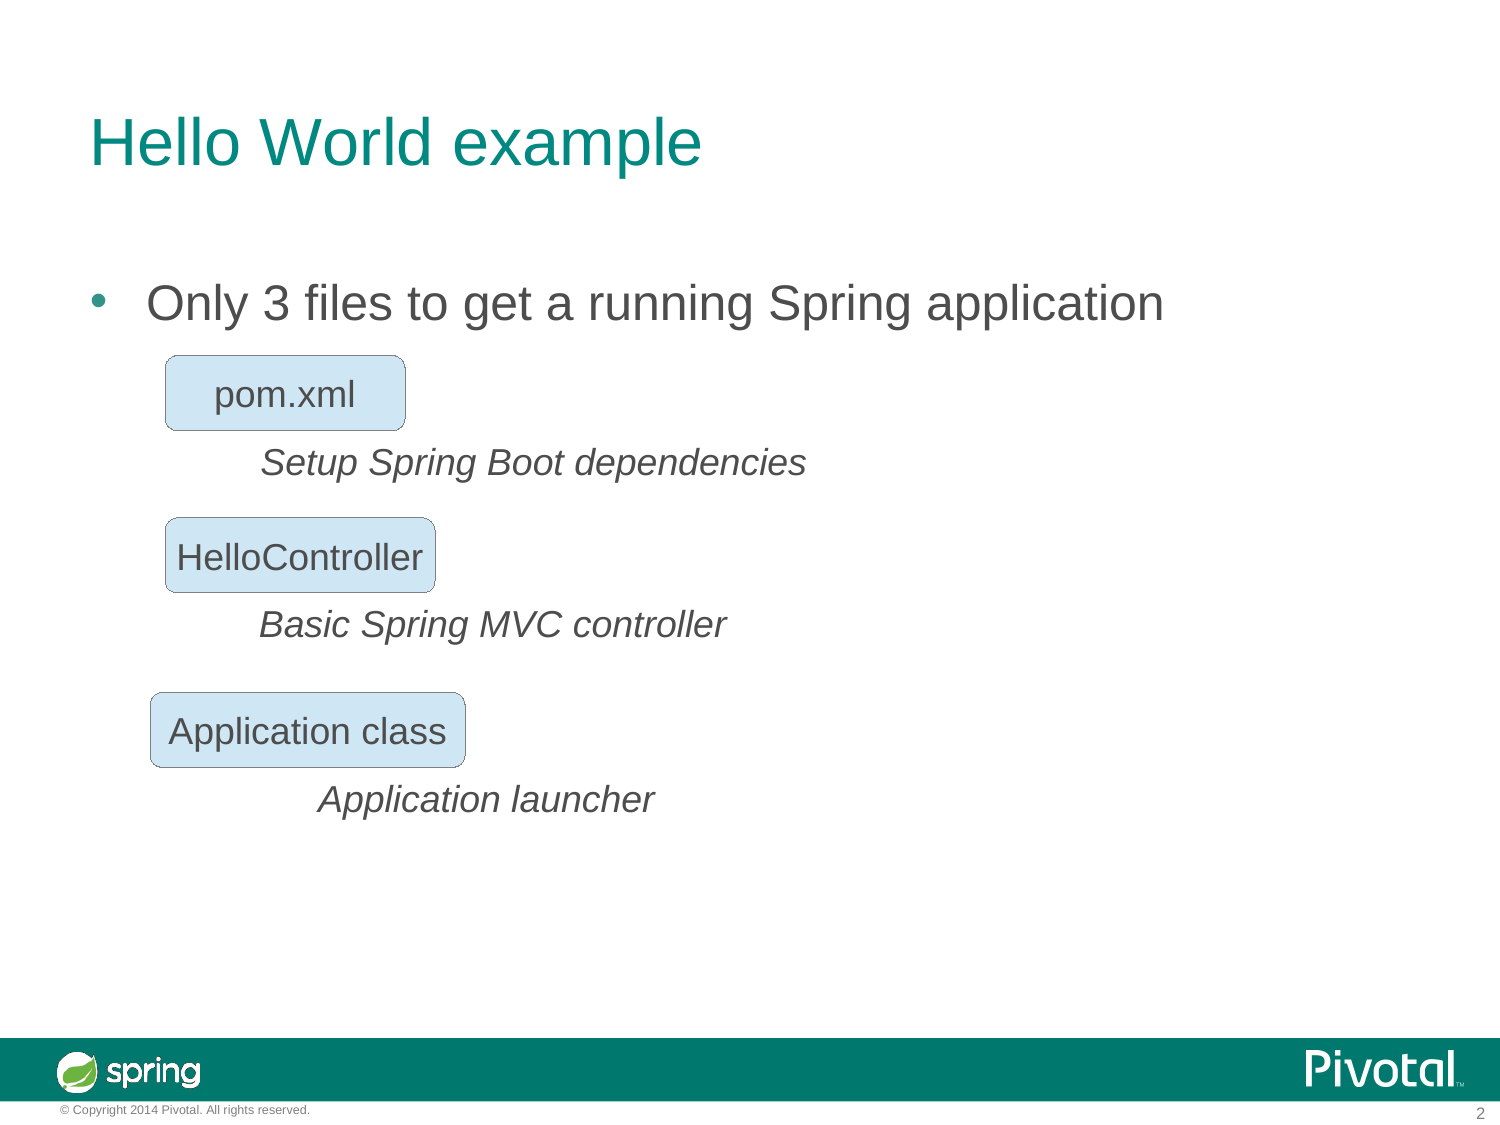

# Hello World example
Only 3 files to get a running Spring application
pom.xml
Setup Spring Boot dependencies
HelloController
Basic Spring MVC controller
Application class
Application launcher